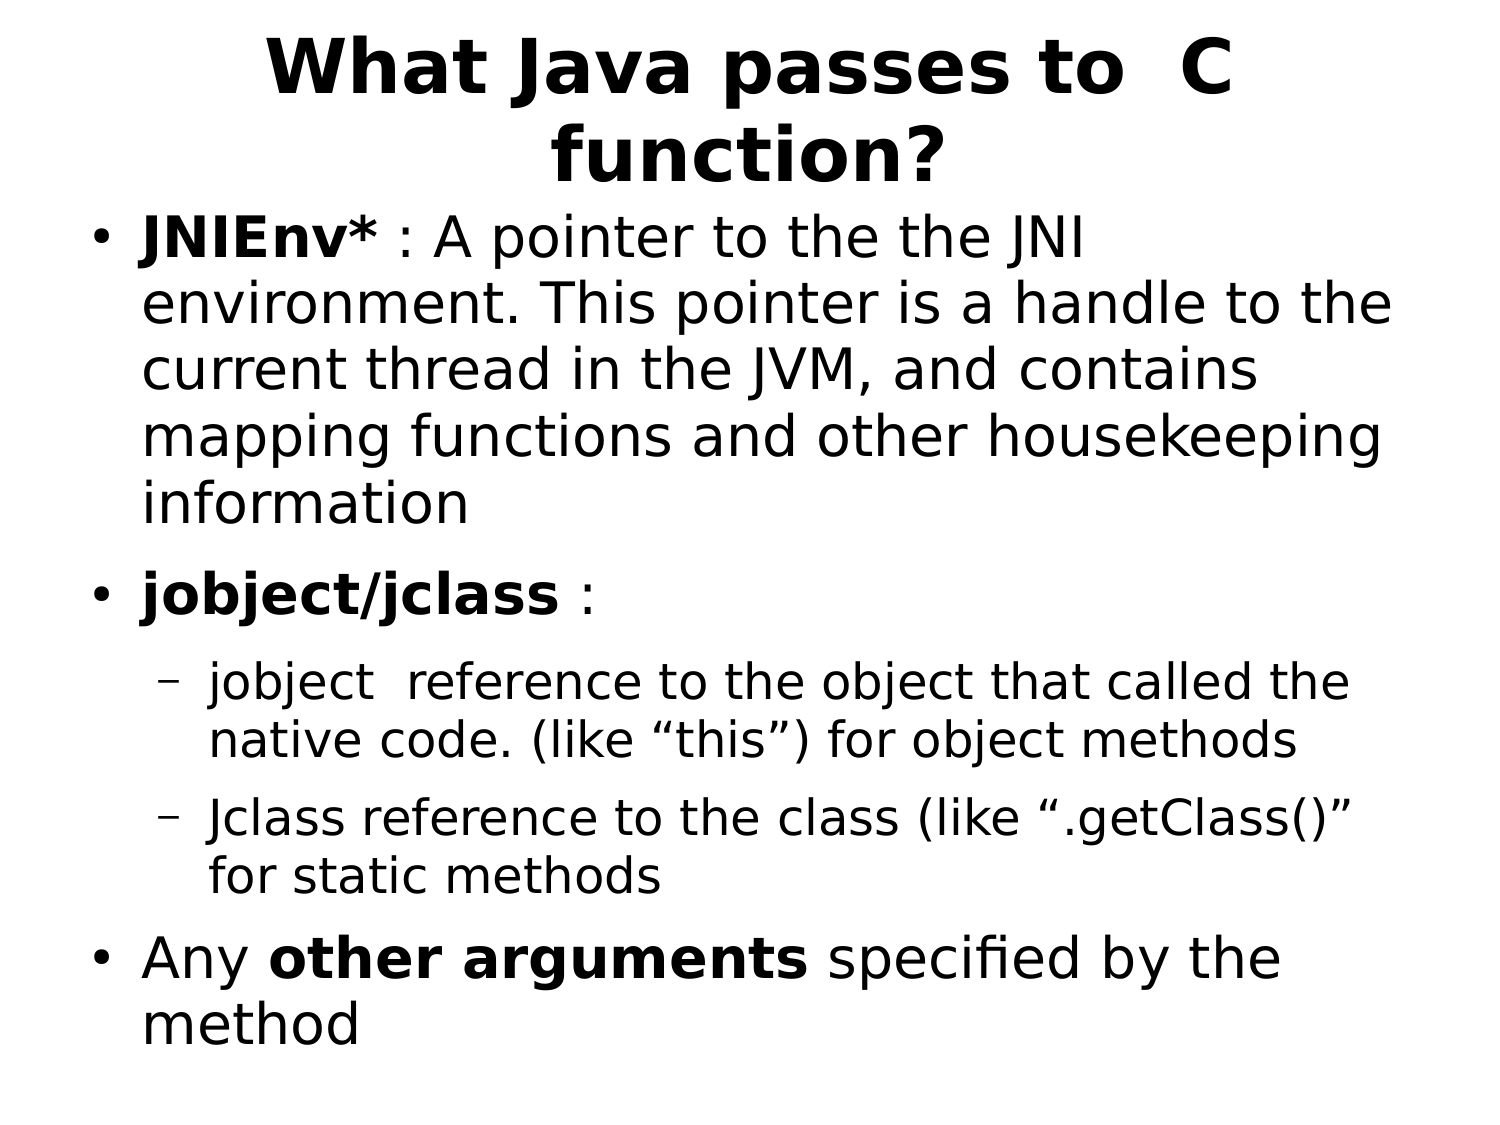

# What Java passes to C function?
JNIEnv* : A pointer to the the JNI environment. This pointer is a handle to the current thread in the JVM, and contains mapping functions and other housekeeping information
jobject/jclass :
jobject reference to the object that called the native code. (like “this”) for object methods
Jclass reference to the class (like “.getClass()” for static methods
Any other arguments specified by the method